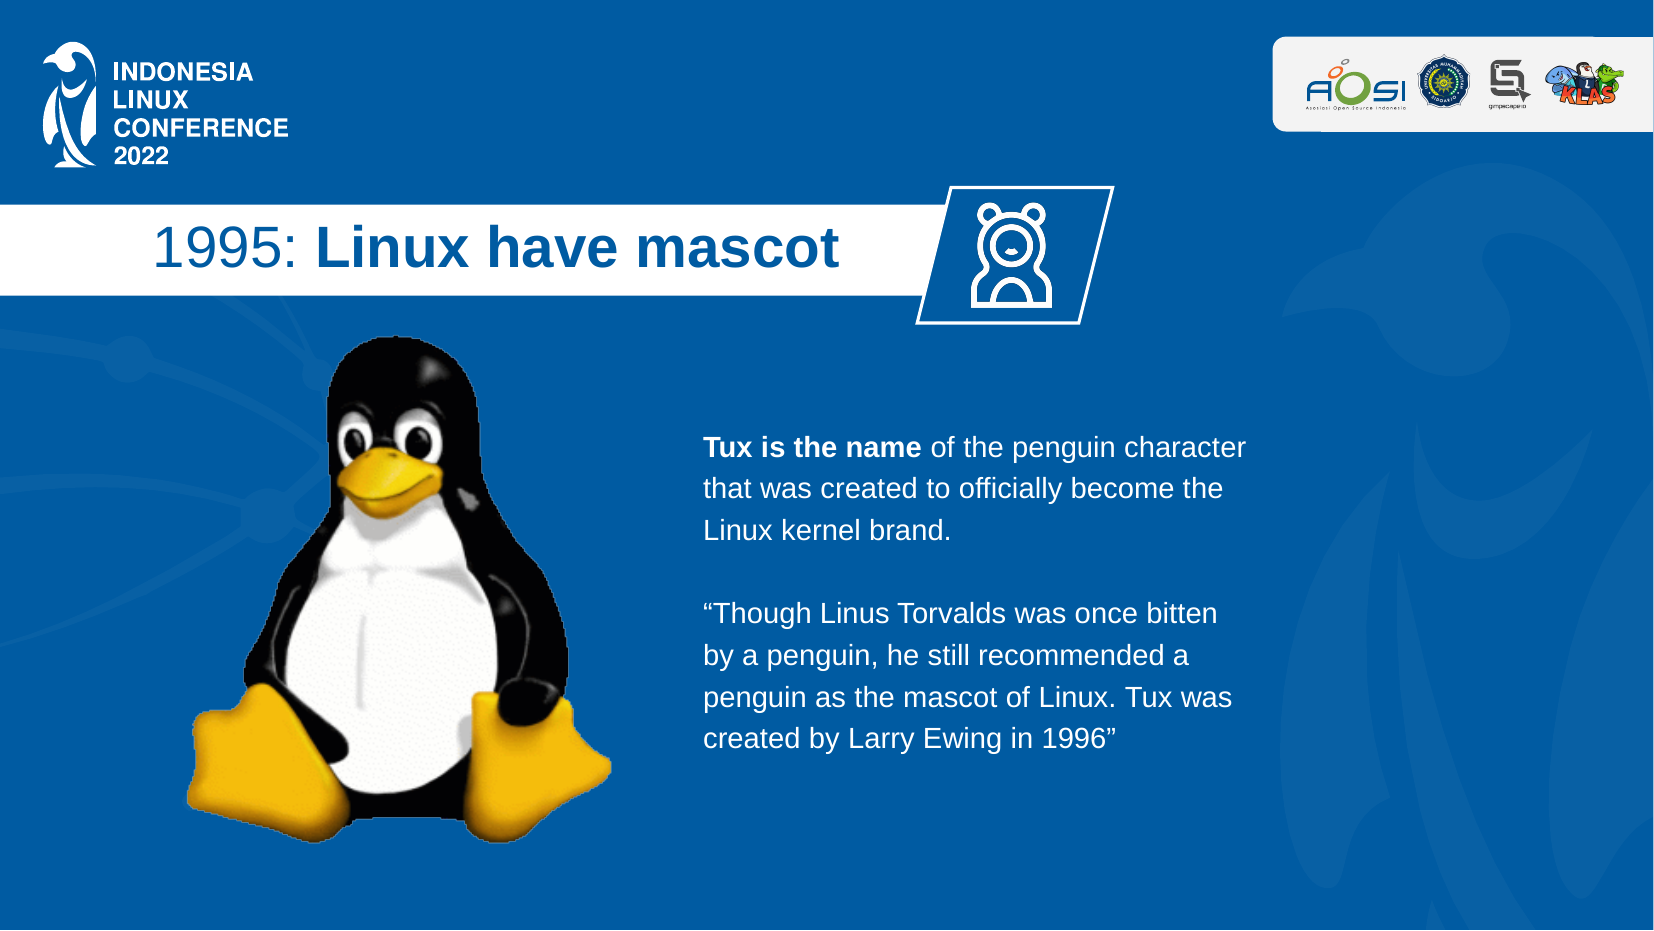

1995: Linux have mascot
Tux is the name of the penguin character that was created to officially become the Linux kernel brand.
“Though Linus Torvalds was once bitten by a penguin, he still recommended a penguin as the mascot of Linux. Tux was created by Larry Ewing in 1996”